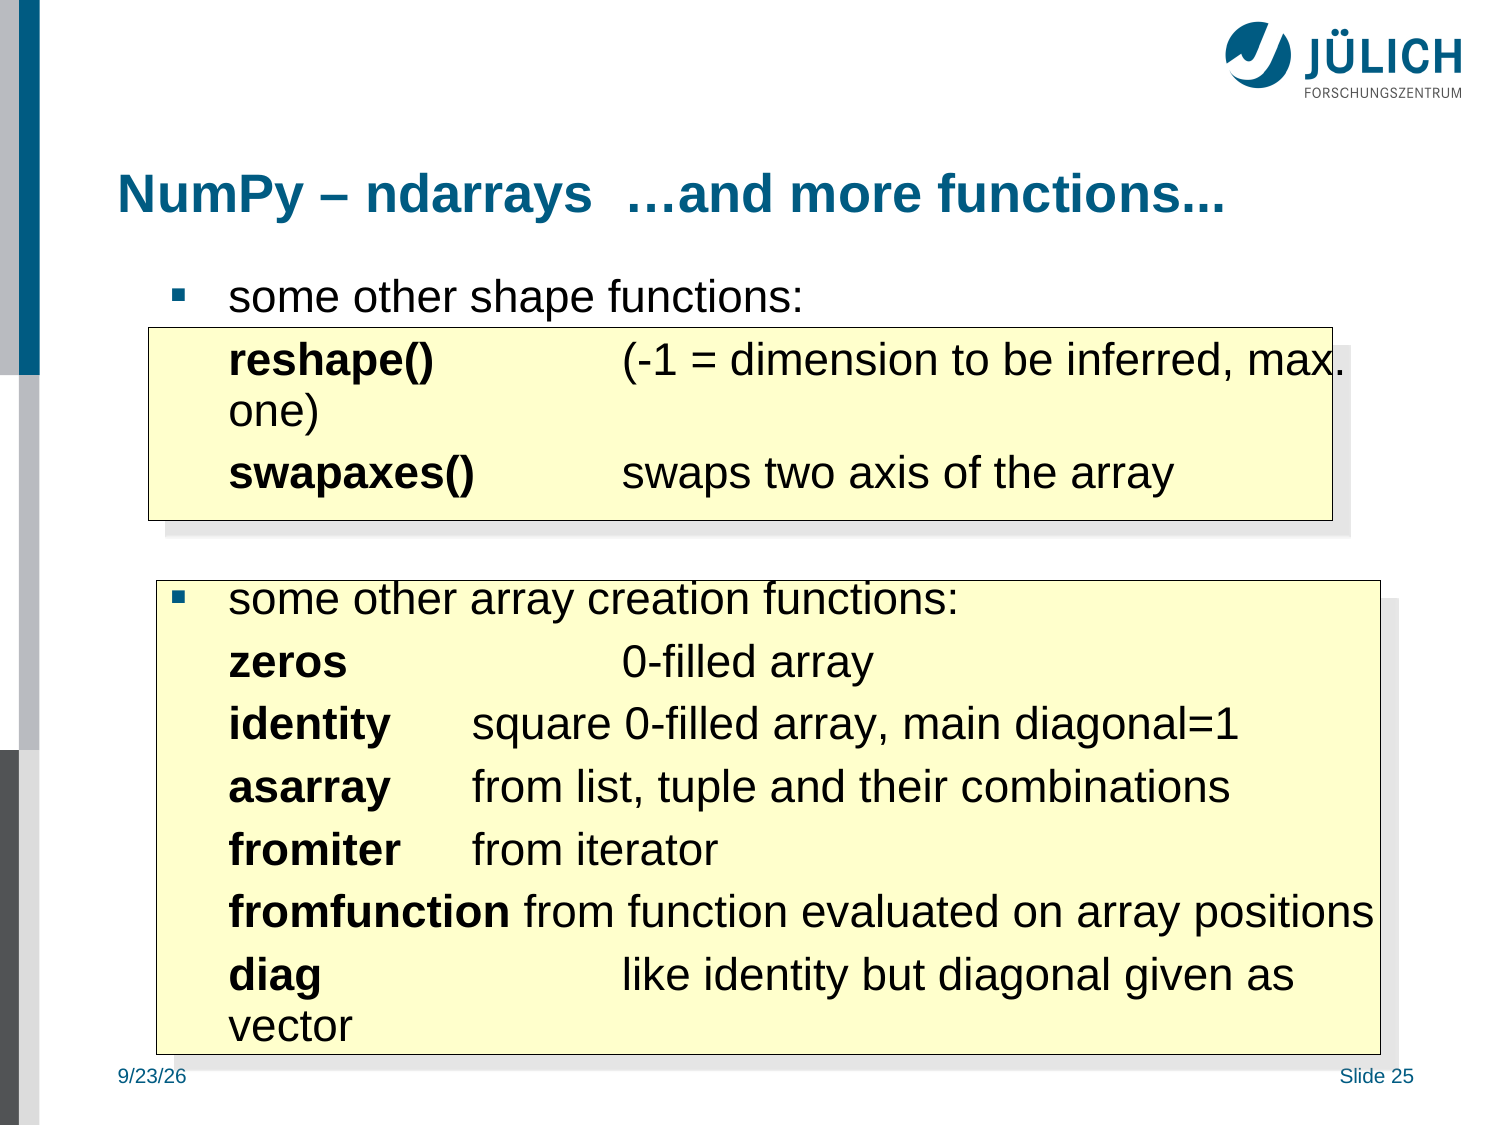

# NumPy – ndarrays …and more functions...
some other shape functions:
reshape() 	(-1 = dimension to be inferred, max. one)
swapaxes() 	swaps two axis of the array
some other array creation functions:
zeros		0-filled array
identity	square 0-filled array, main diagonal=1
asarray	from list, tuple and their combinations
fromiter	from iterator
fromfunction from function evaluated on array positions
diag		like identity but diagonal given as vector